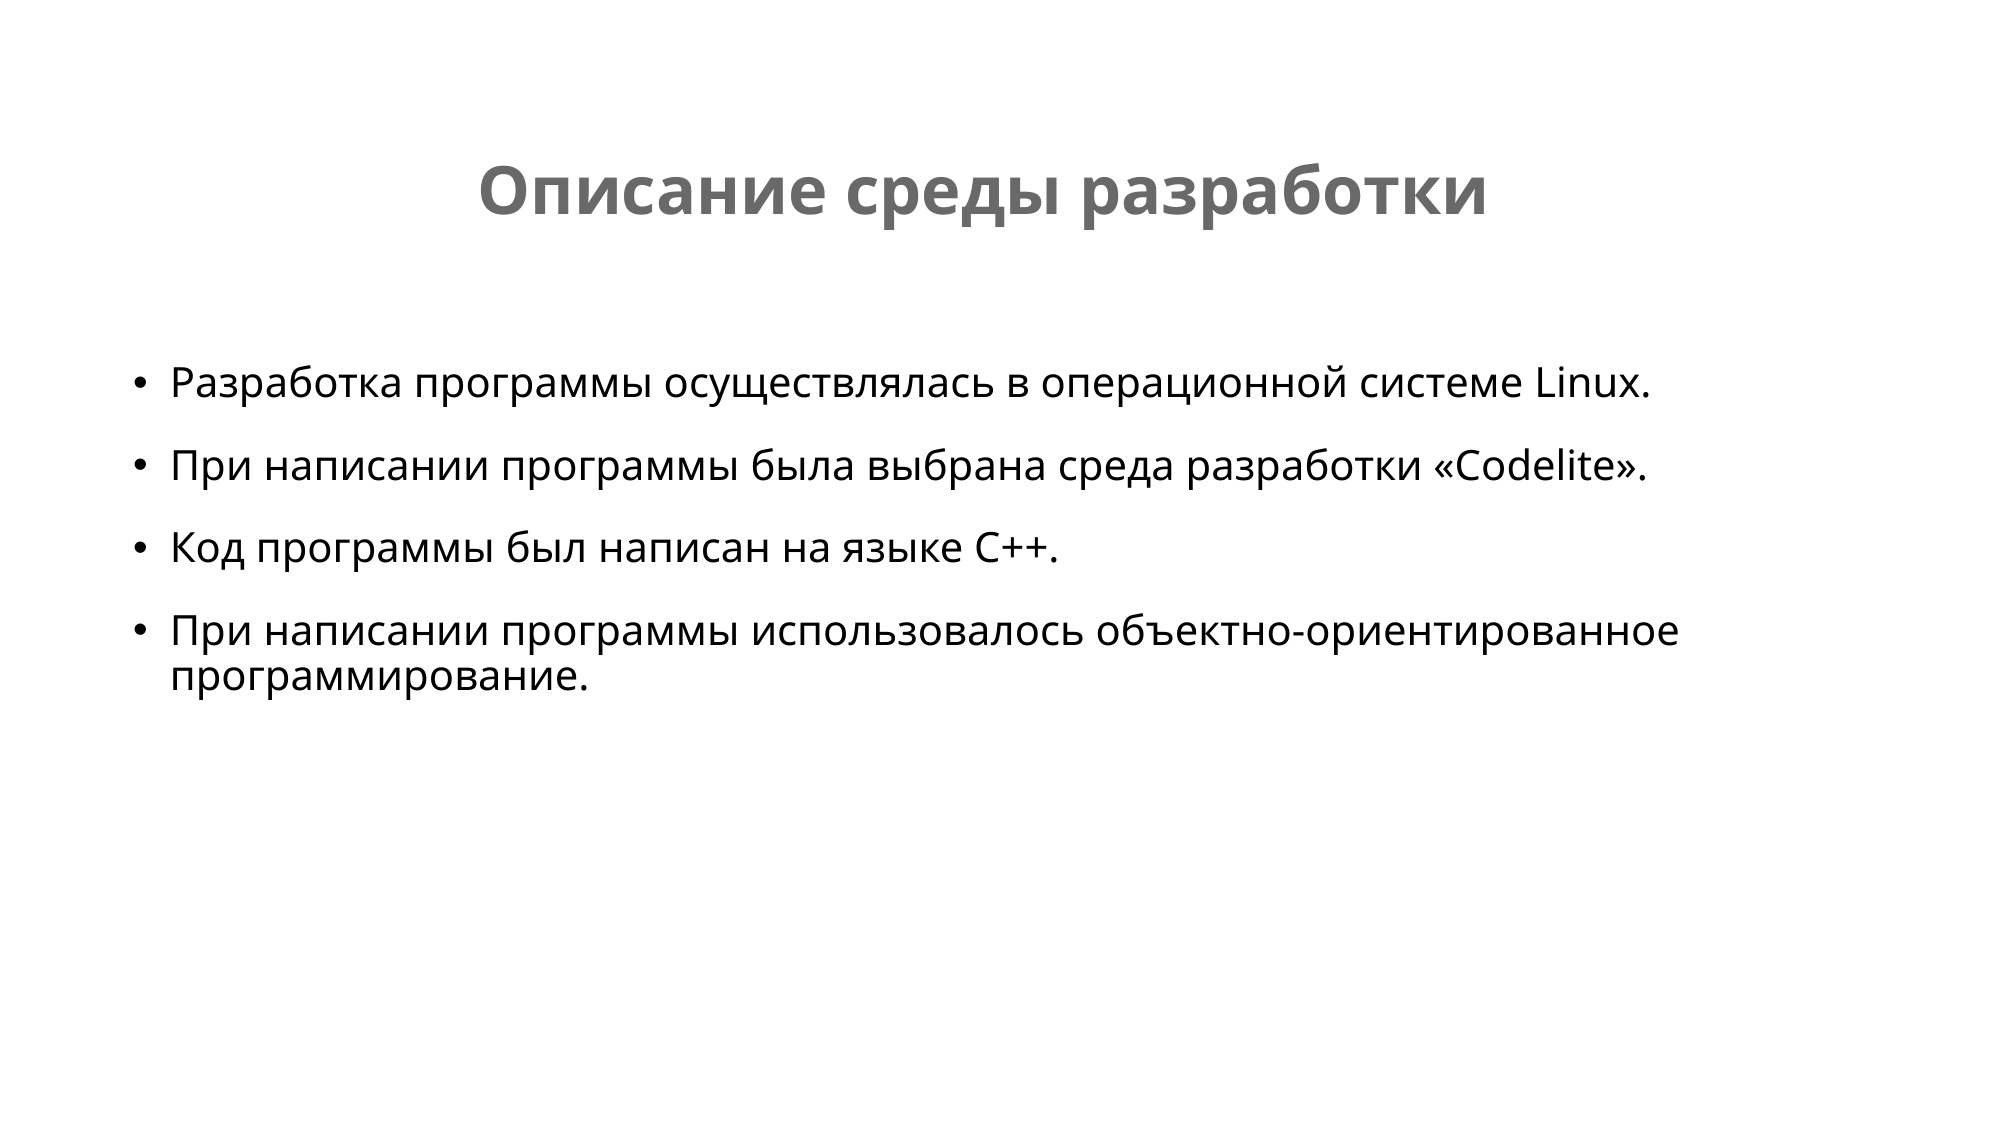

# Описание среды разработки
Разработка программы осуществлялась в операционной системе Linux.
При написании программы была выбрана среда разработки «Codelite».
Код программы был написан на языке С++.
При написании программы использовалось объектно-ориентированное программирование.